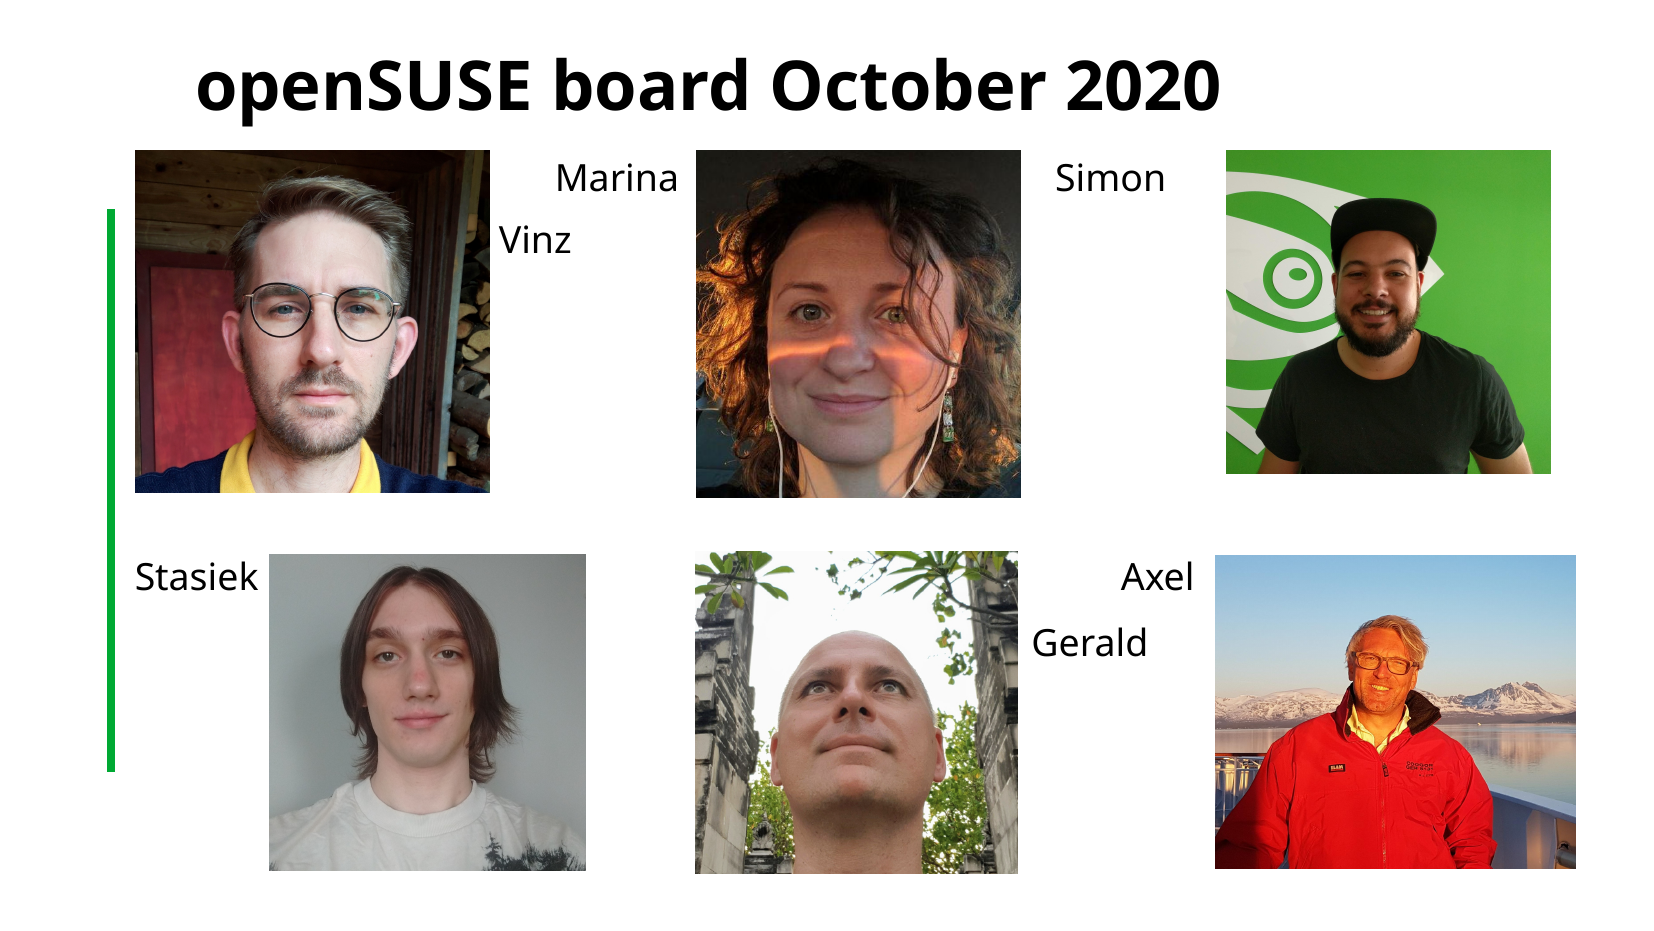

# openSUSE board October 2020
Marina
Simon
Vinz
Stasiek
Axel
Gerald